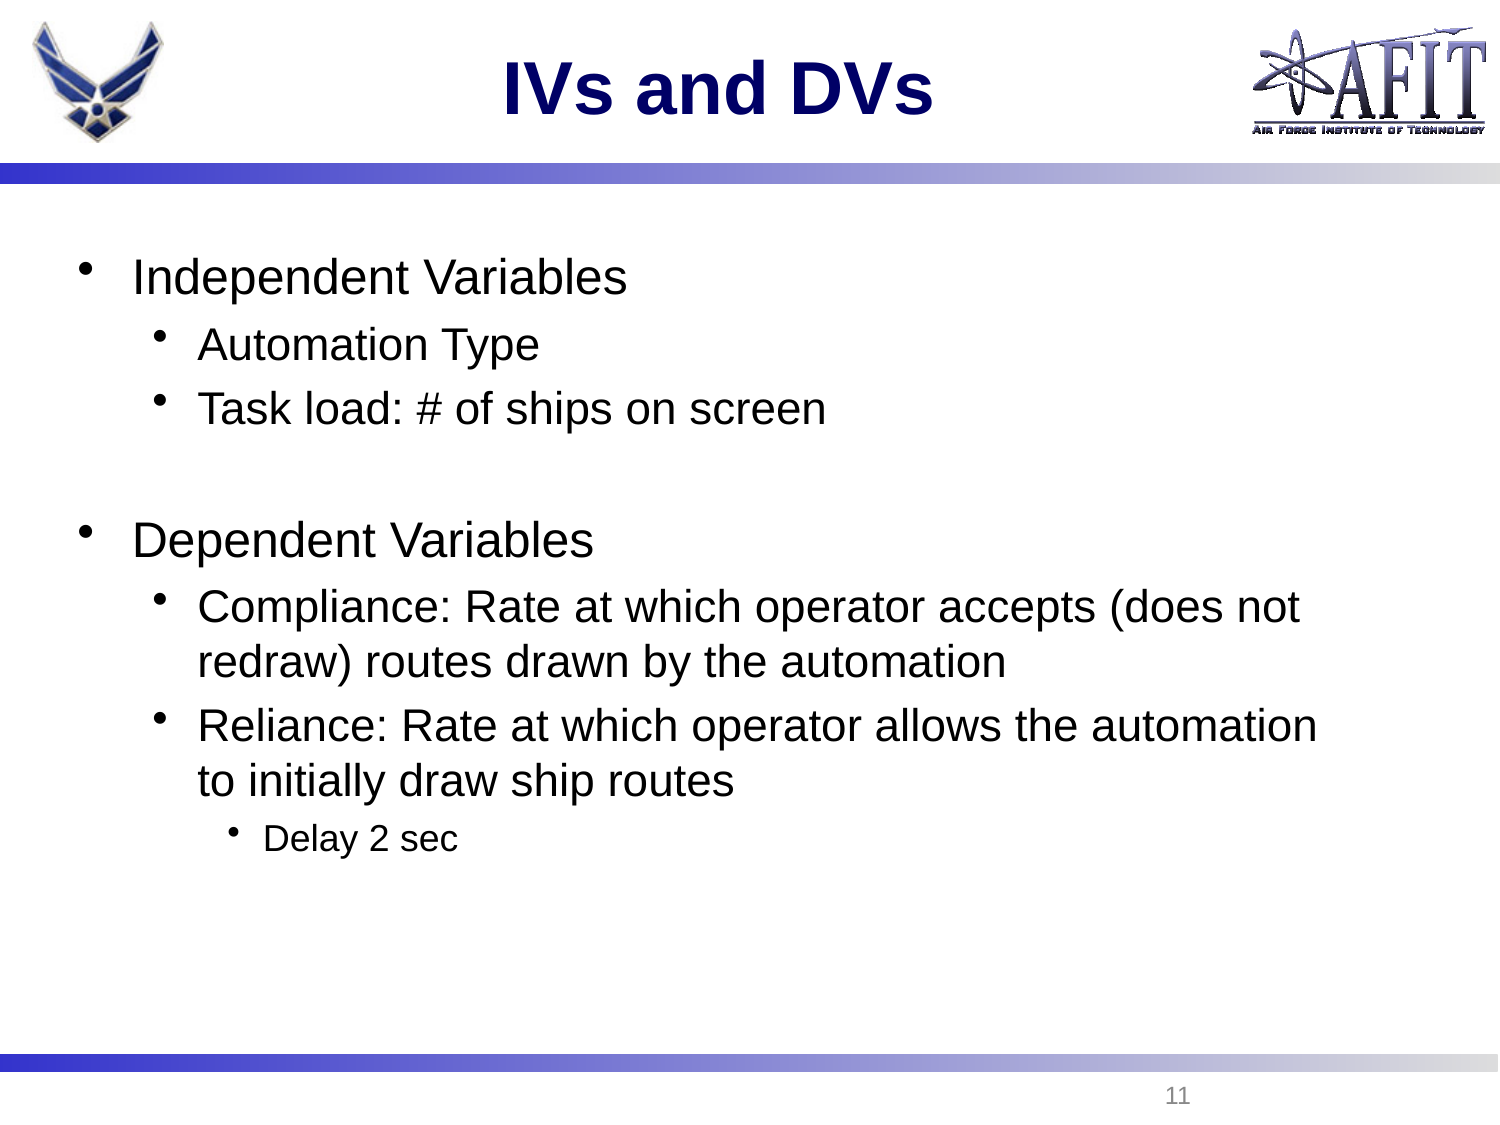

# IVs and DVs
Independent Variables
Automation Type
Task load: # of ships on screen
Dependent Variables
Compliance: Rate at which operator accepts (does not redraw) routes drawn by the automation
Reliance: Rate at which operator allows the automation to initially draw ship routes
Delay 2 sec